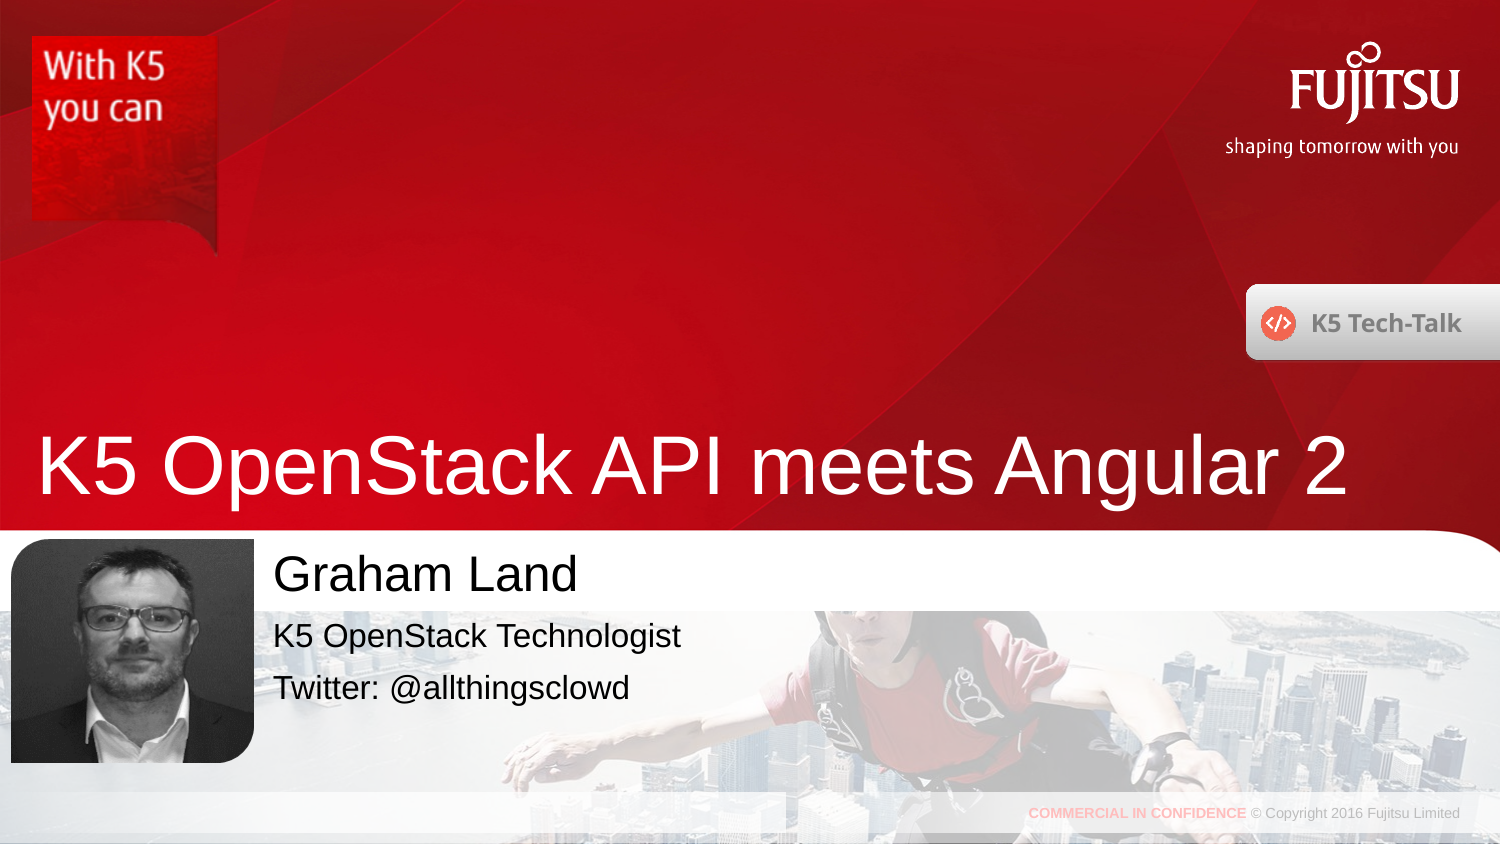

K5 Tech-Talk
# K5 OpenStack API meets Angular 2
Graham Land
K5 OpenStack Technologist
Twitter: @allthingsclowd